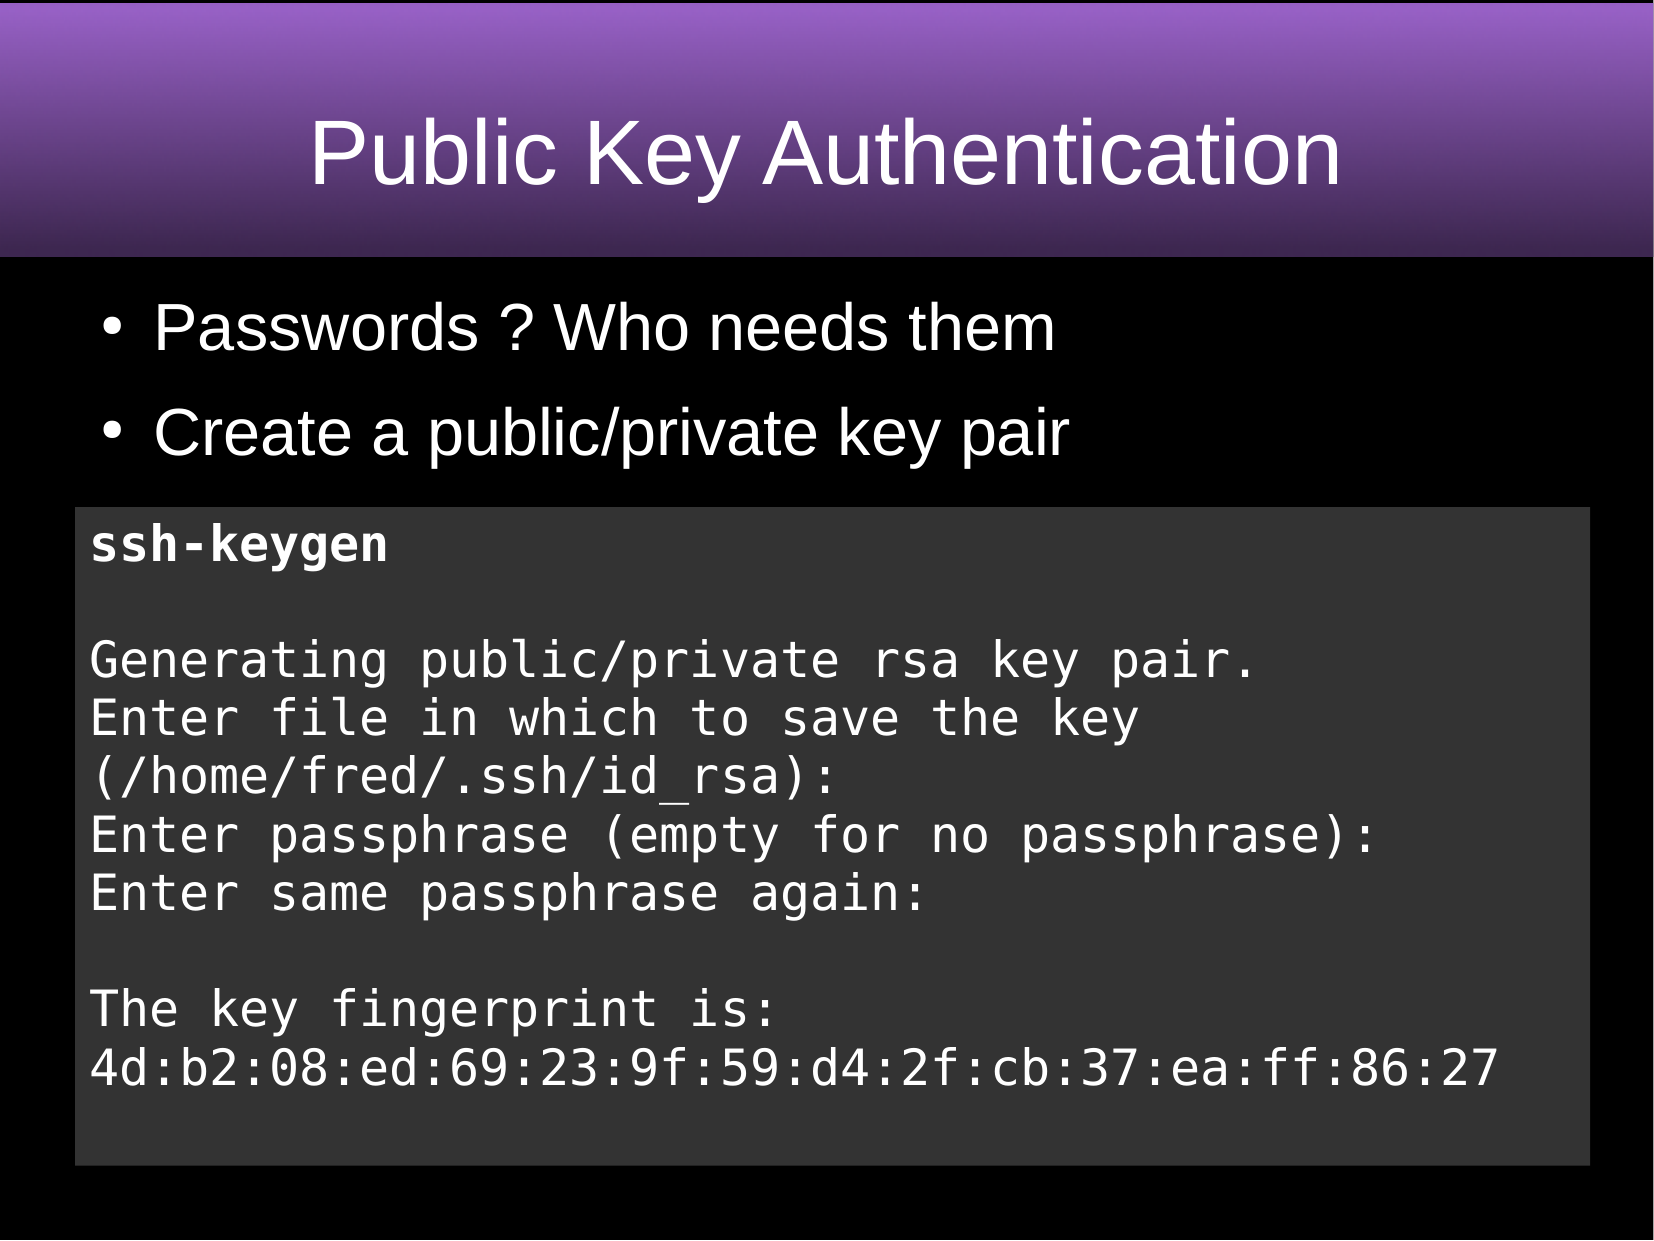

# Public Key Authentication
Passwords ? Who needs them
Create a public/private key pair
ssh-keygen
Generating public/private rsa key pair.
Enter file in which to save the key (/home/fred/.ssh/id_rsa):
Enter passphrase (empty for no passphrase):
Enter same passphrase again:
The key fingerprint is:
4d:b2:08:ed:69:23:9f:59:d4:2f:cb:37:ea:ff:86:27